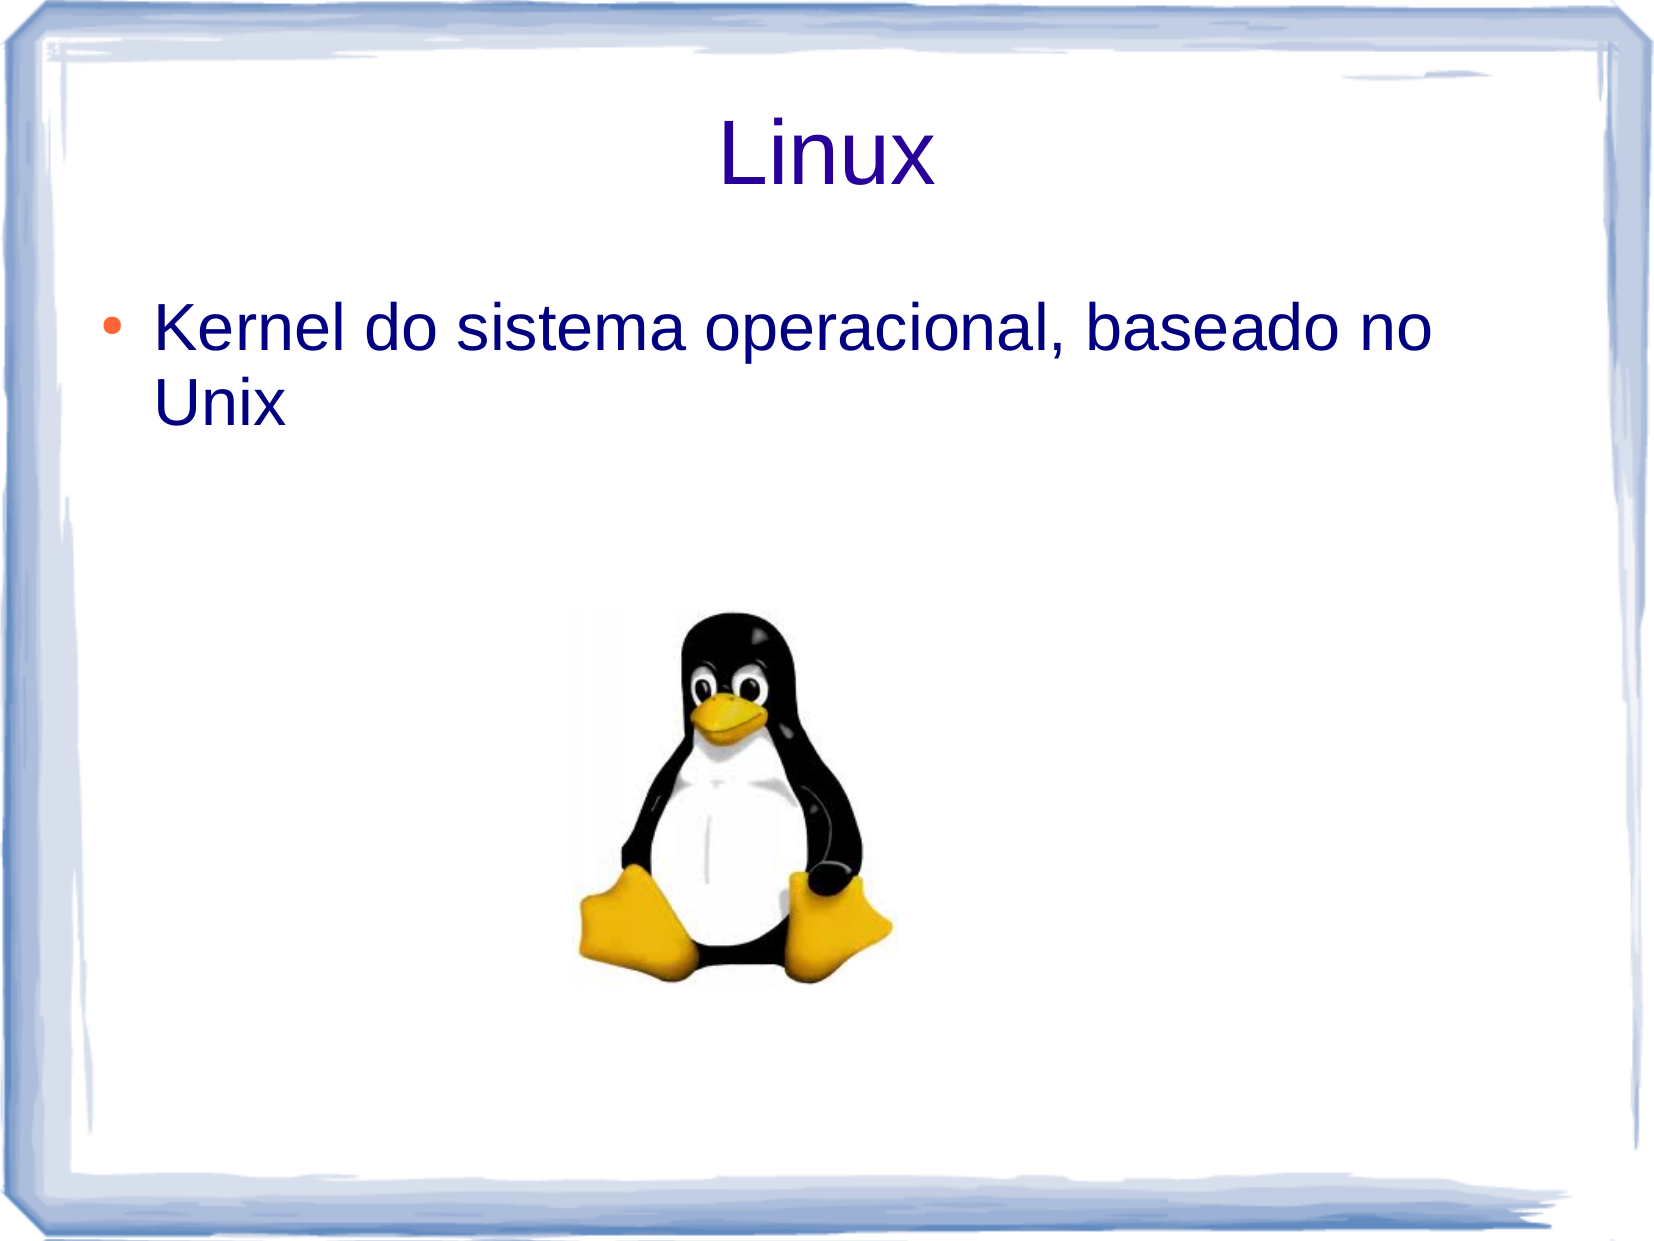

# Linux
Kernel do sistema operacional, baseado no Unix